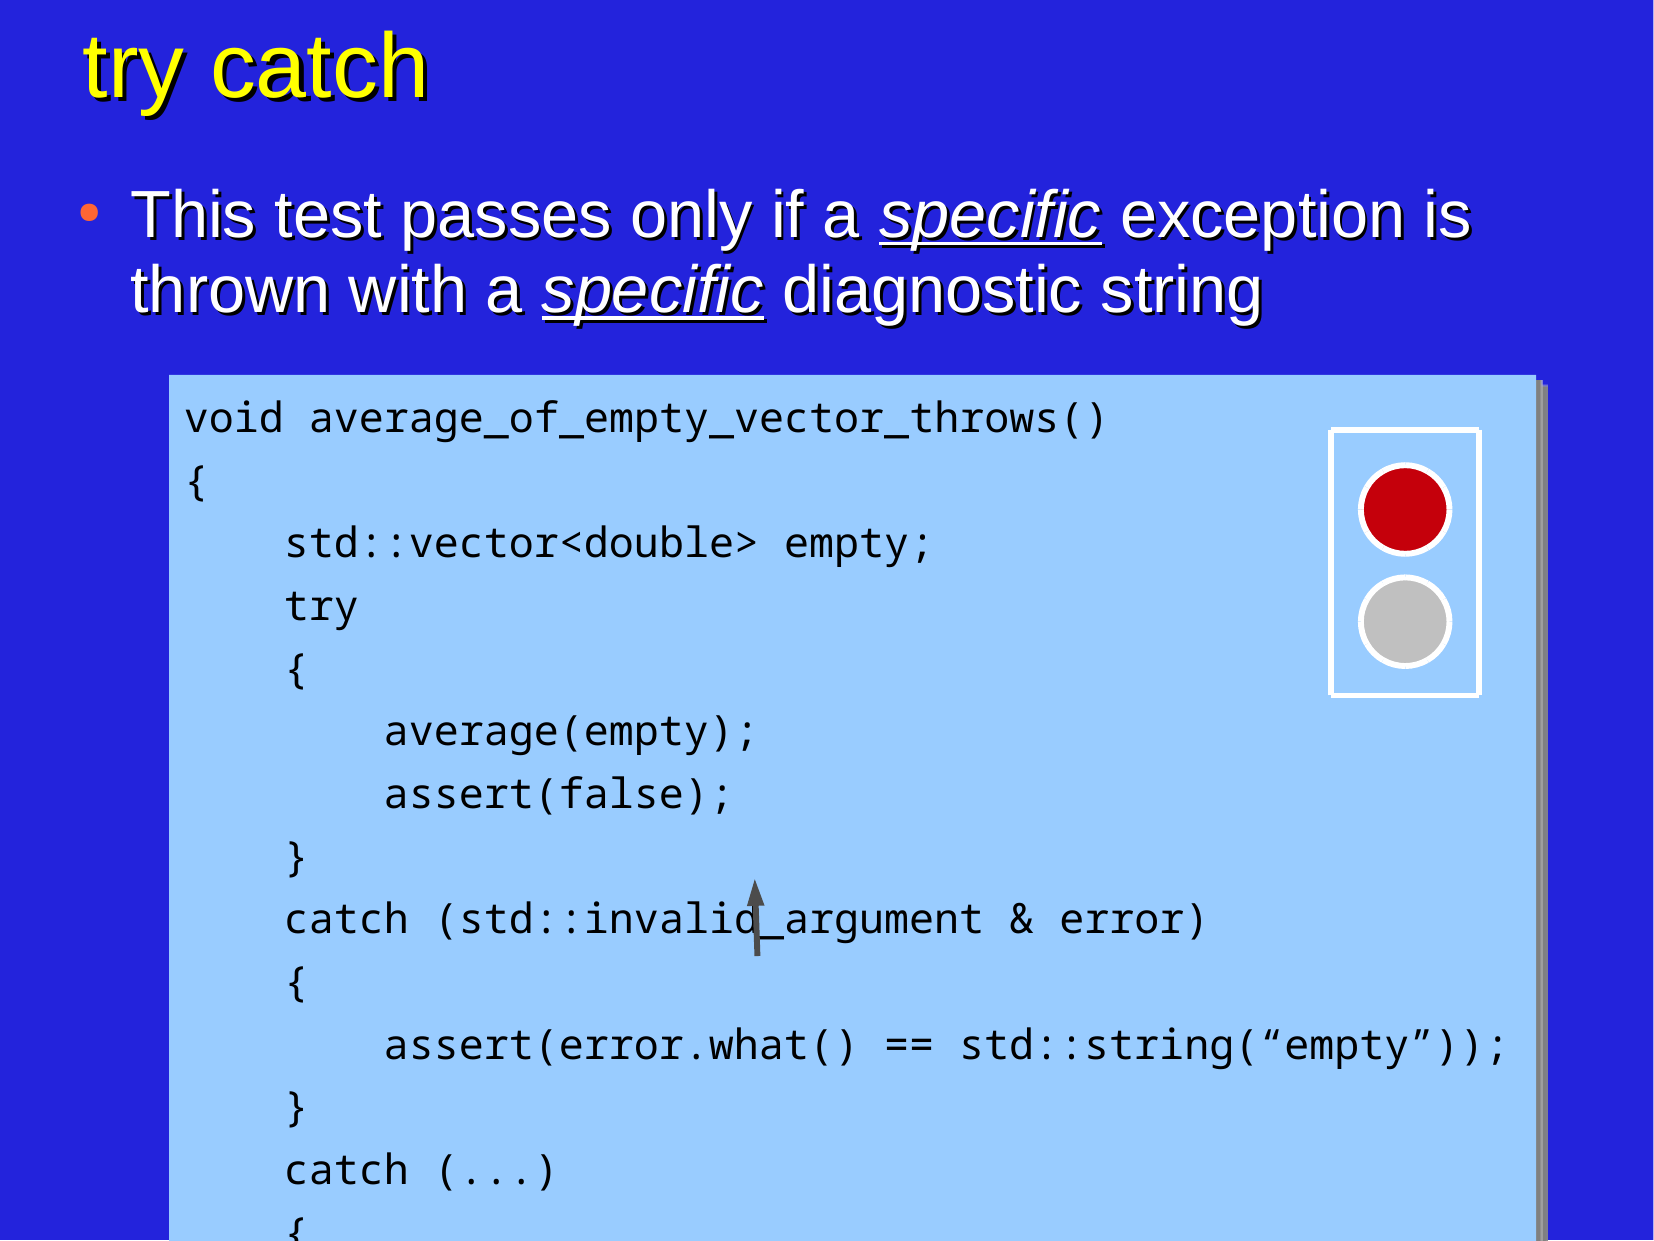

# try catch
This test passes only if a specific exception is thrown with a specific diagnostic string
void average_of_empty_vector_throws()
{
 std::vector<double> empty;
 try
 {
 average(empty);
 assert(false);
 }
 catch (std::invalid_argument & error)
 {
 assert(error.what() == std::string(“empty”));
 }
 catch (...)
 {
 assert(false);
 }
}